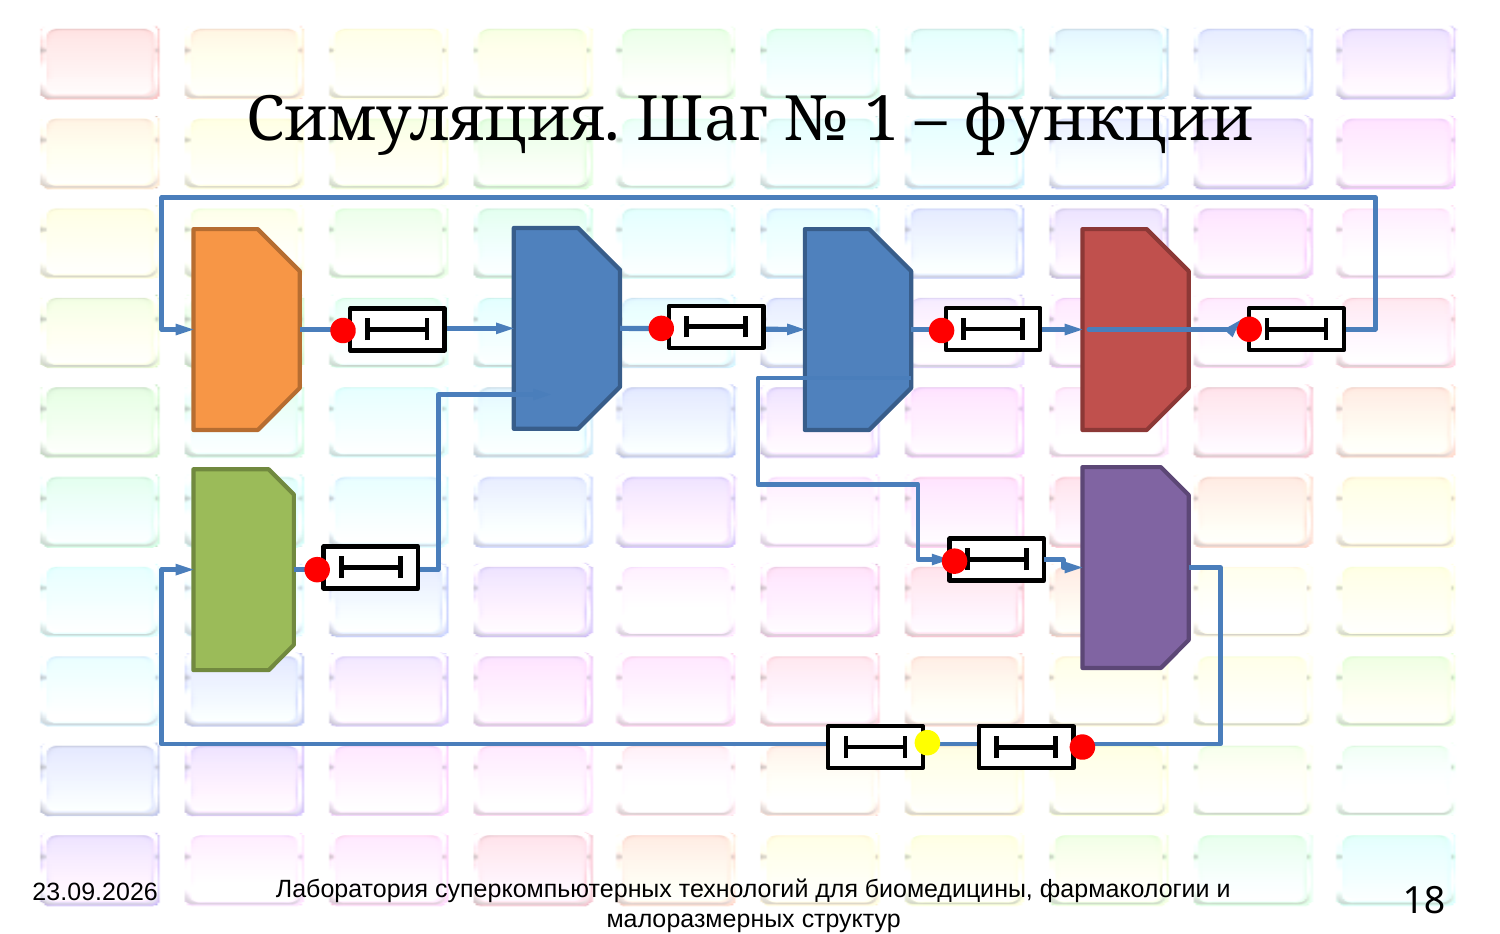

# Симуляция. Шаг № 1 – функции
Лаборатория суперкомпьютерных технологий для биомедицины, фармакологии и малоразмерных структур